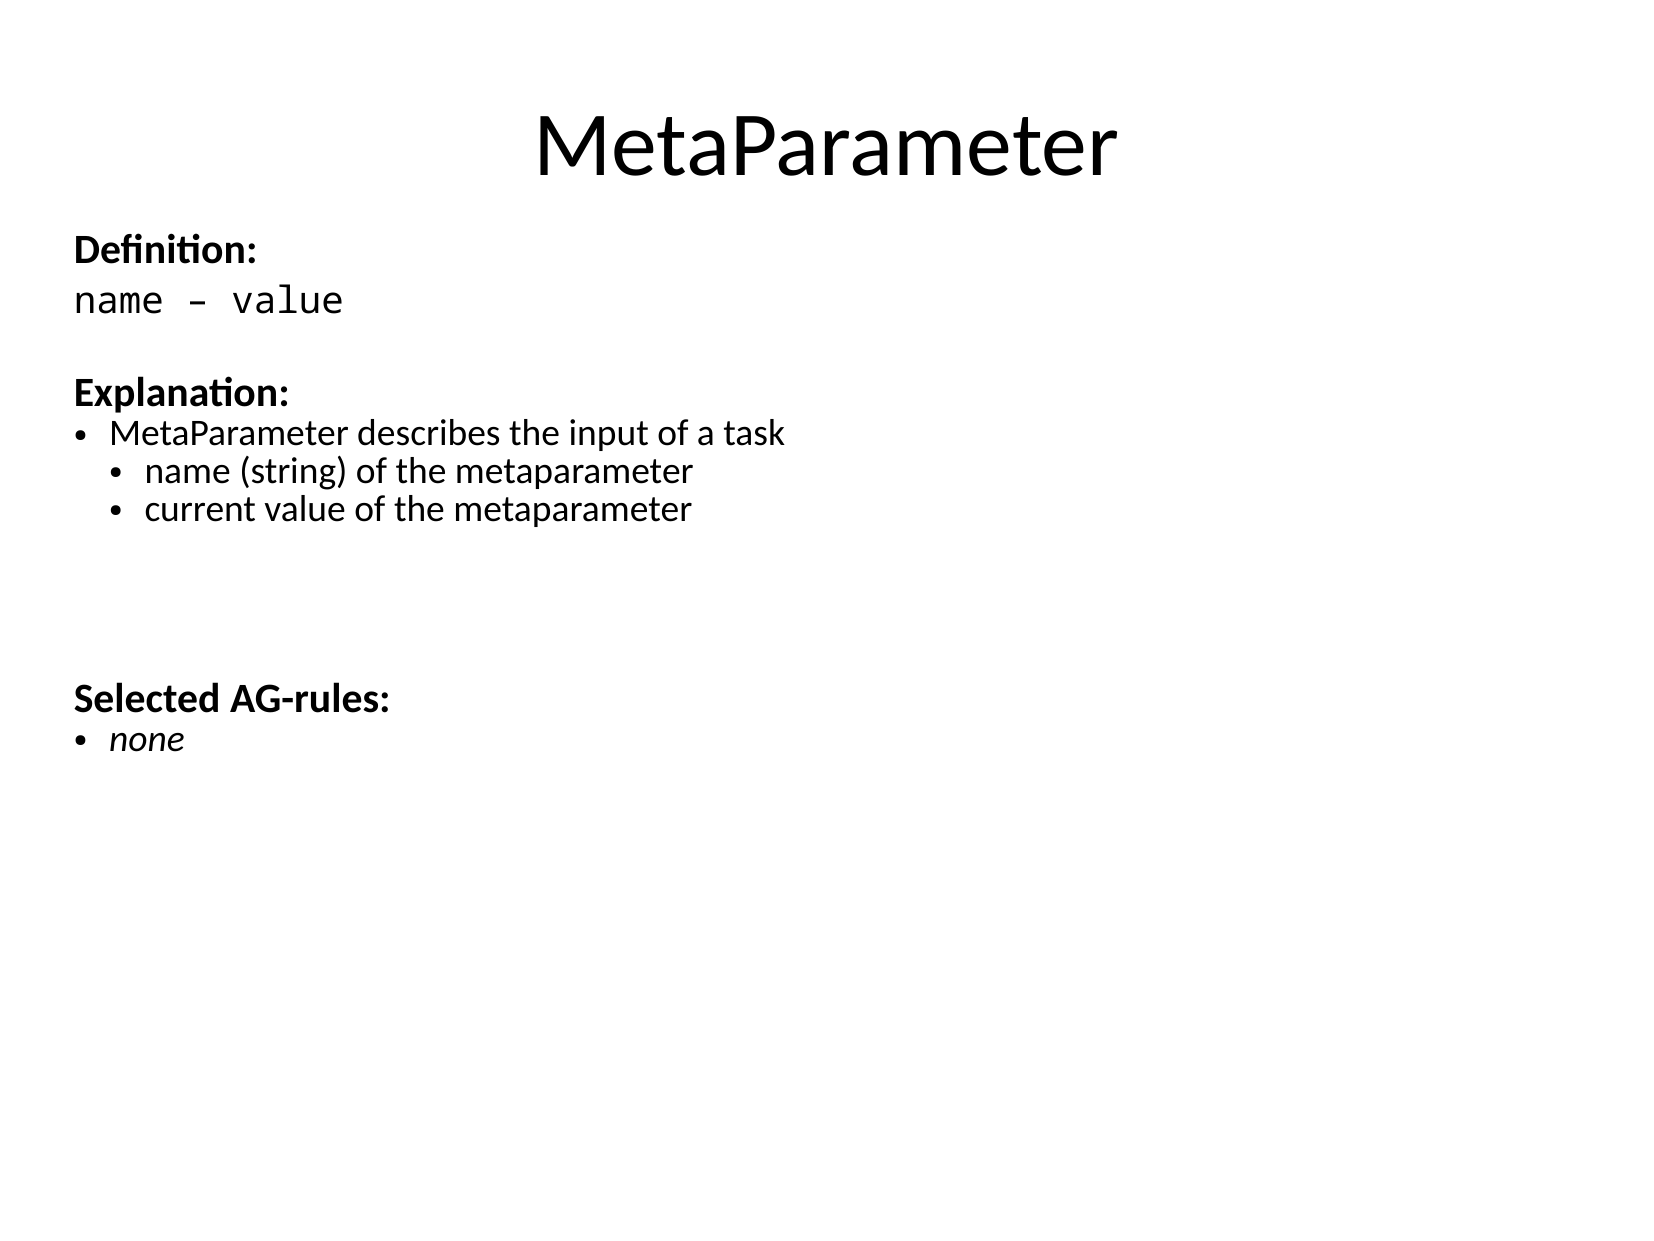

# MetaParameter
Definition:
name – value
Explanation:
MetaParameter describes the input of a task
name (string) of the metaparameter
current value of the metaparameter
Selected AG-rules:
none